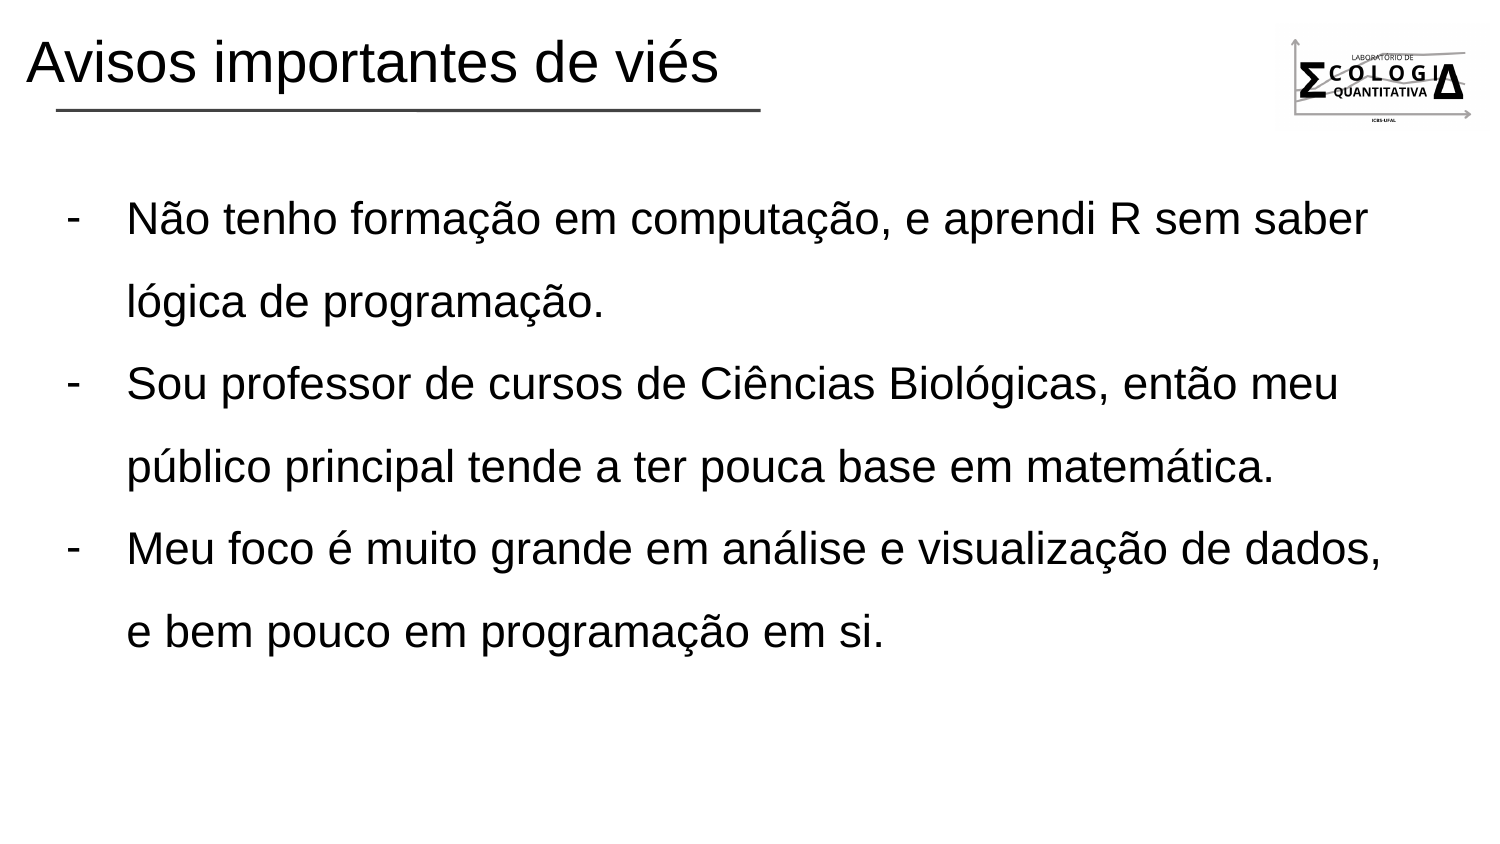

Avisos importantes de viés
Não tenho formação em computação, e aprendi R sem saber lógica de programação.
Sou professor de cursos de Ciências Biológicas, então meu público principal tende a ter pouca base em matemática.
Meu foco é muito grande em análise e visualização de dados, e bem pouco em programação em si.